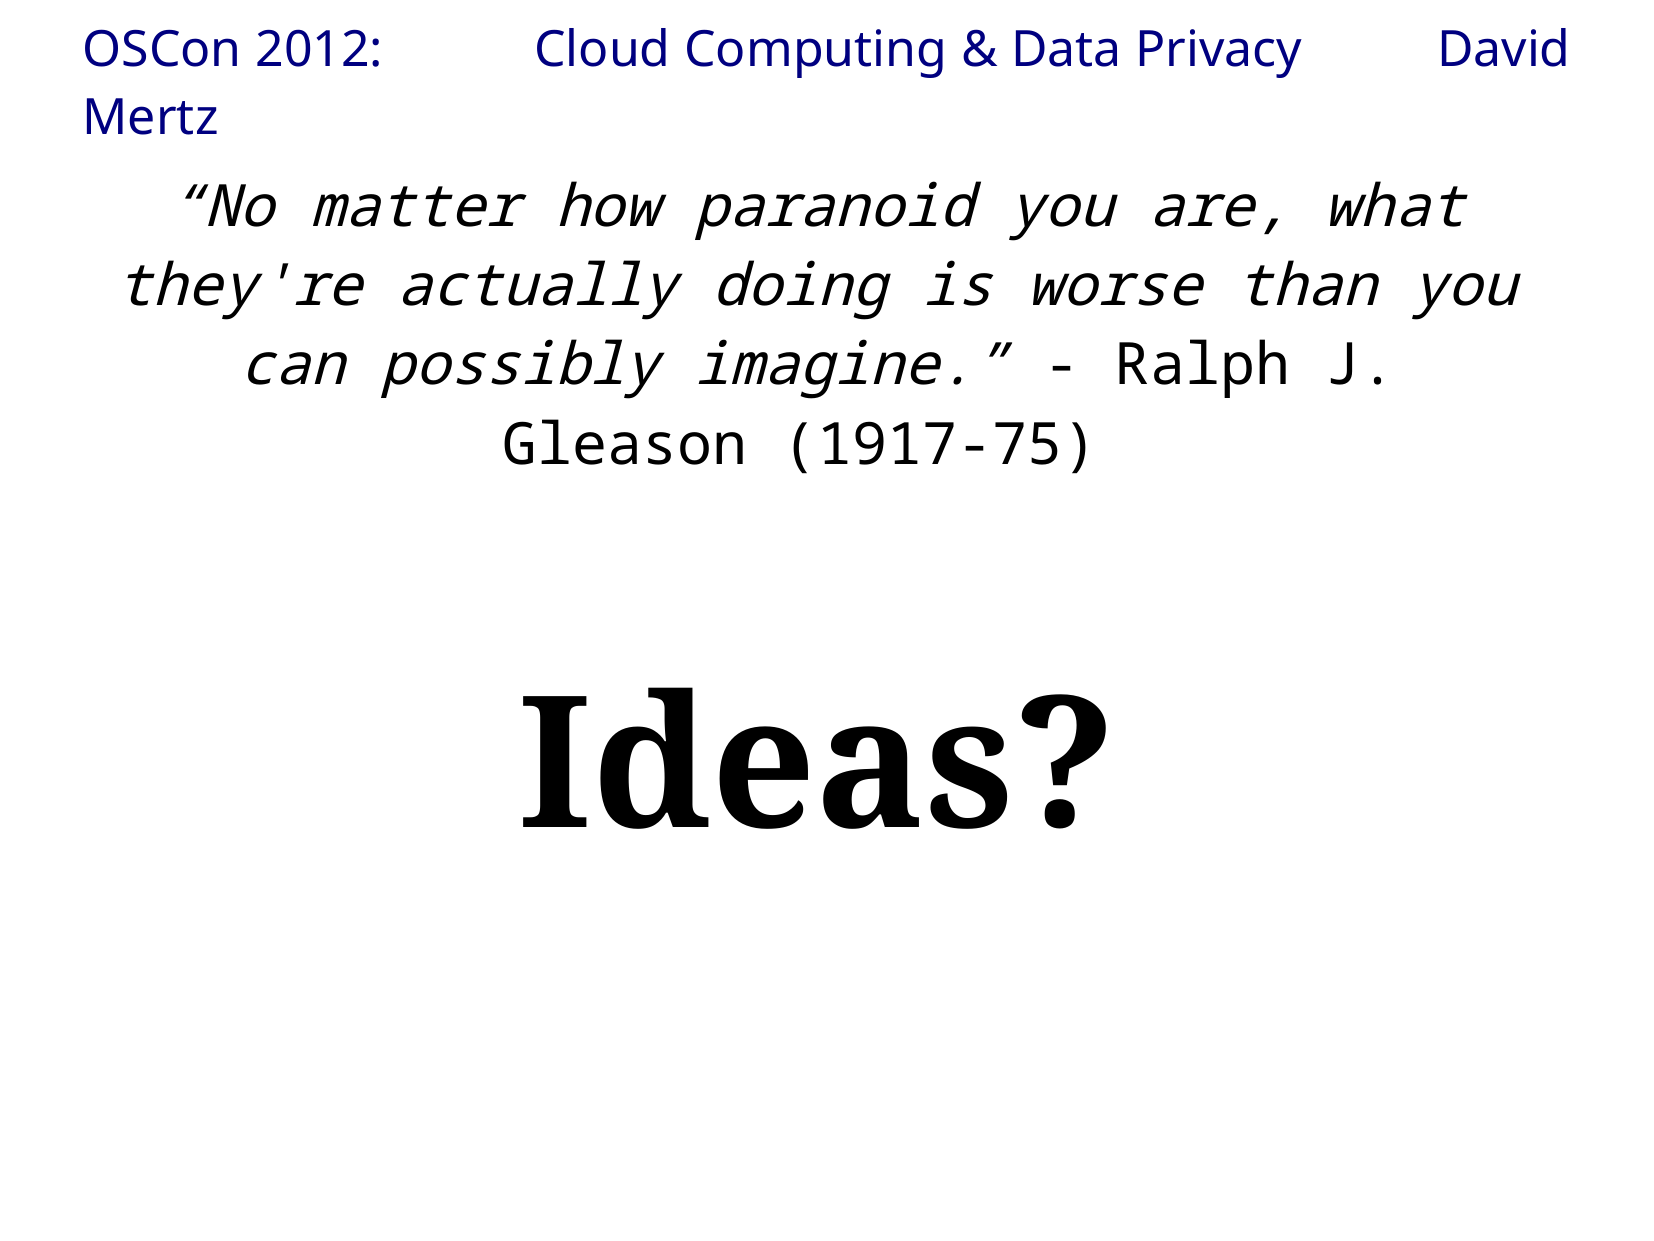

OSCon 2012: 		Cloud Computing & Data Privacy		David Mertz
# “No matter how paranoid you are, what they're actually doing is worse than you can possibly imagine.” - Ralph J. Gleason (1917-75)
Ideas?